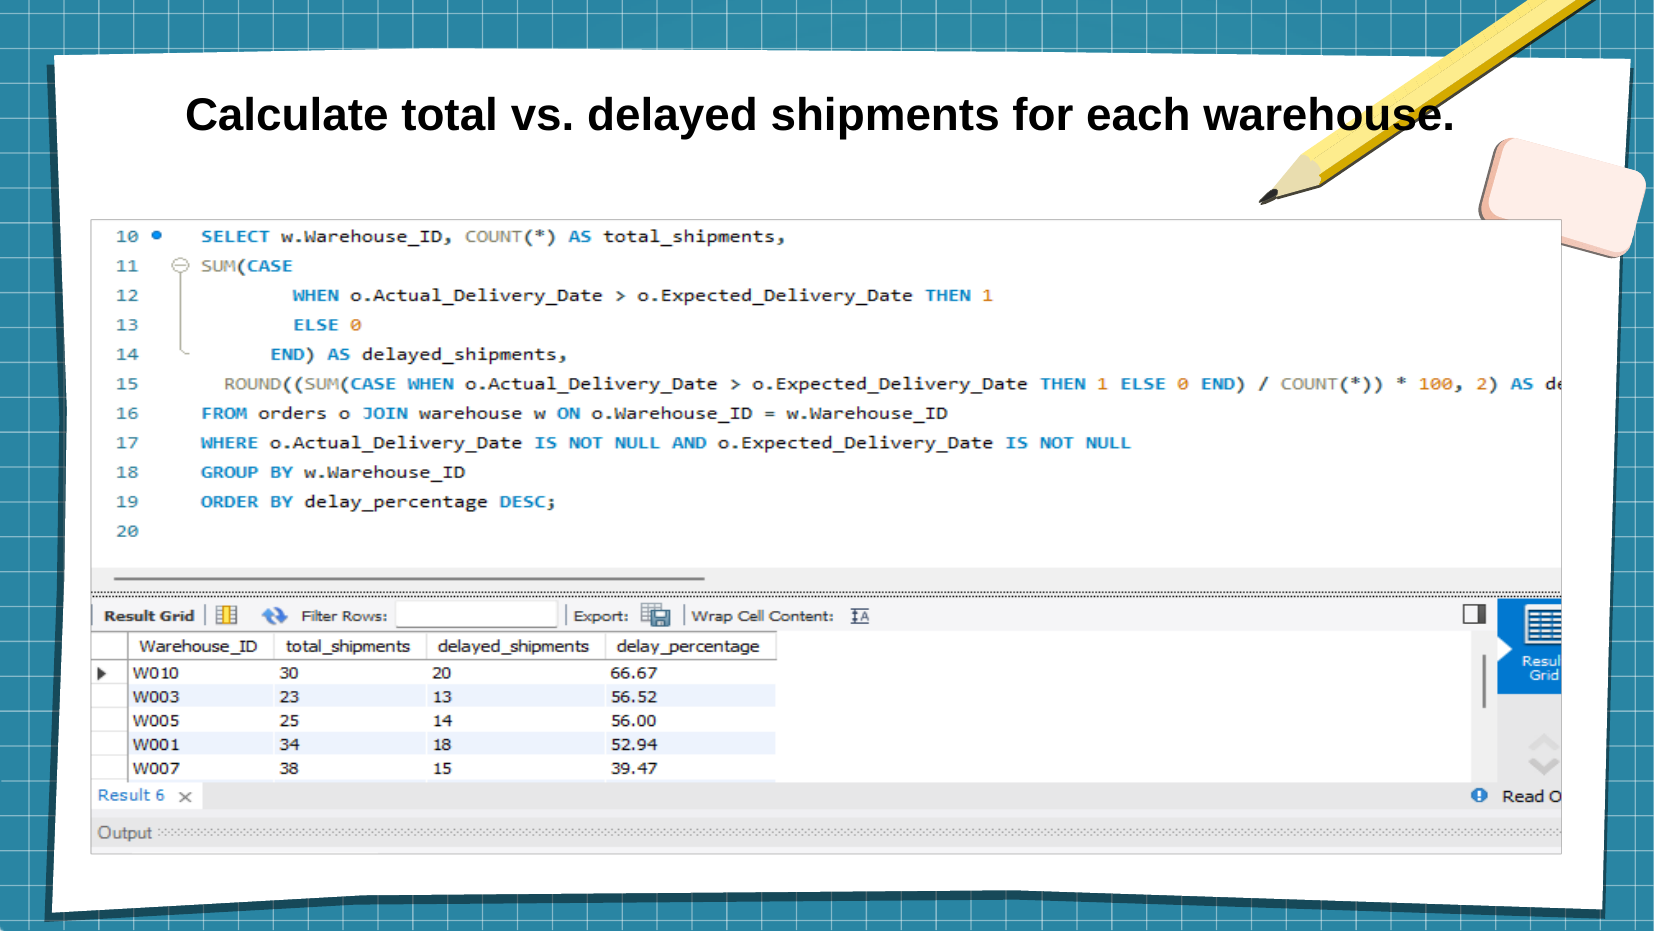

# Calculate total vs. delayed shipments for each warehouse.